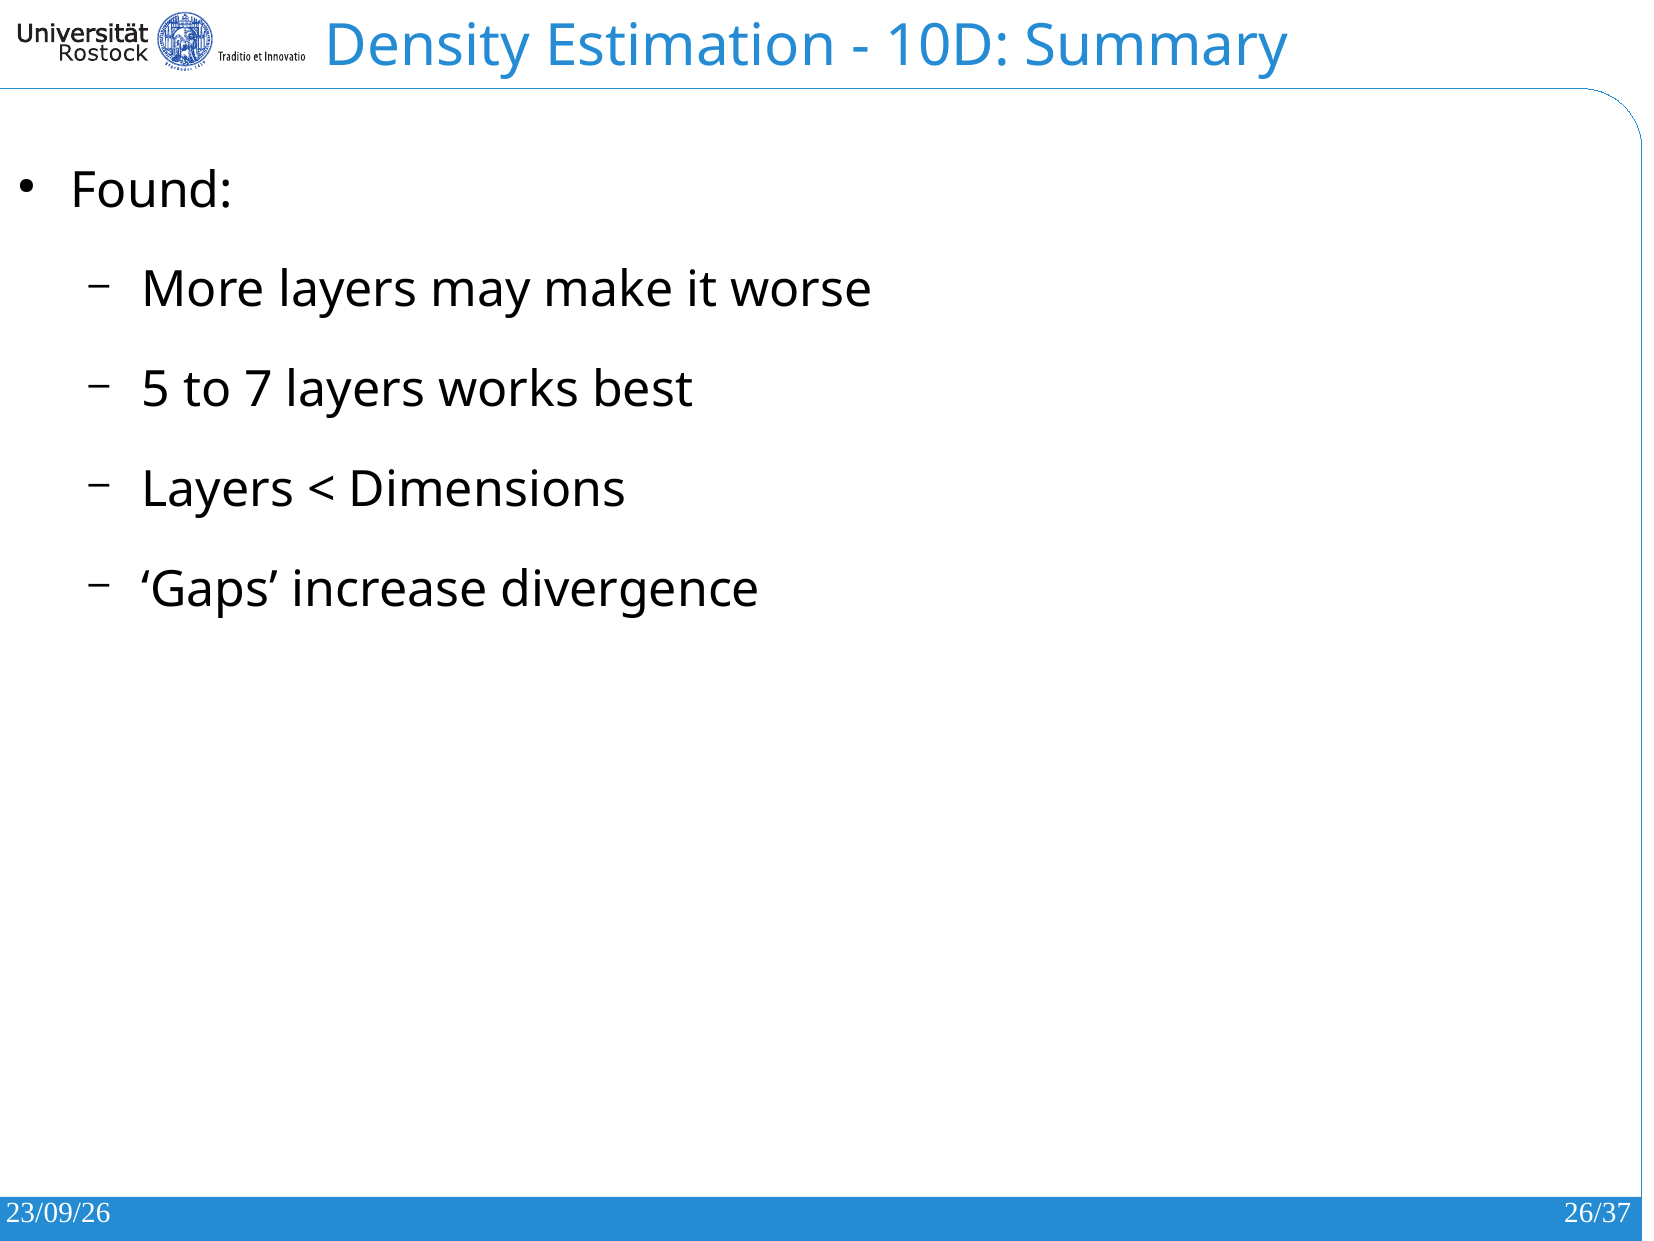

# Density Estimation - 10D: Summary
Found:
More layers may make it worse
5 to 7 layers works best
Layers < Dimensions
‘Gaps’ increase divergence